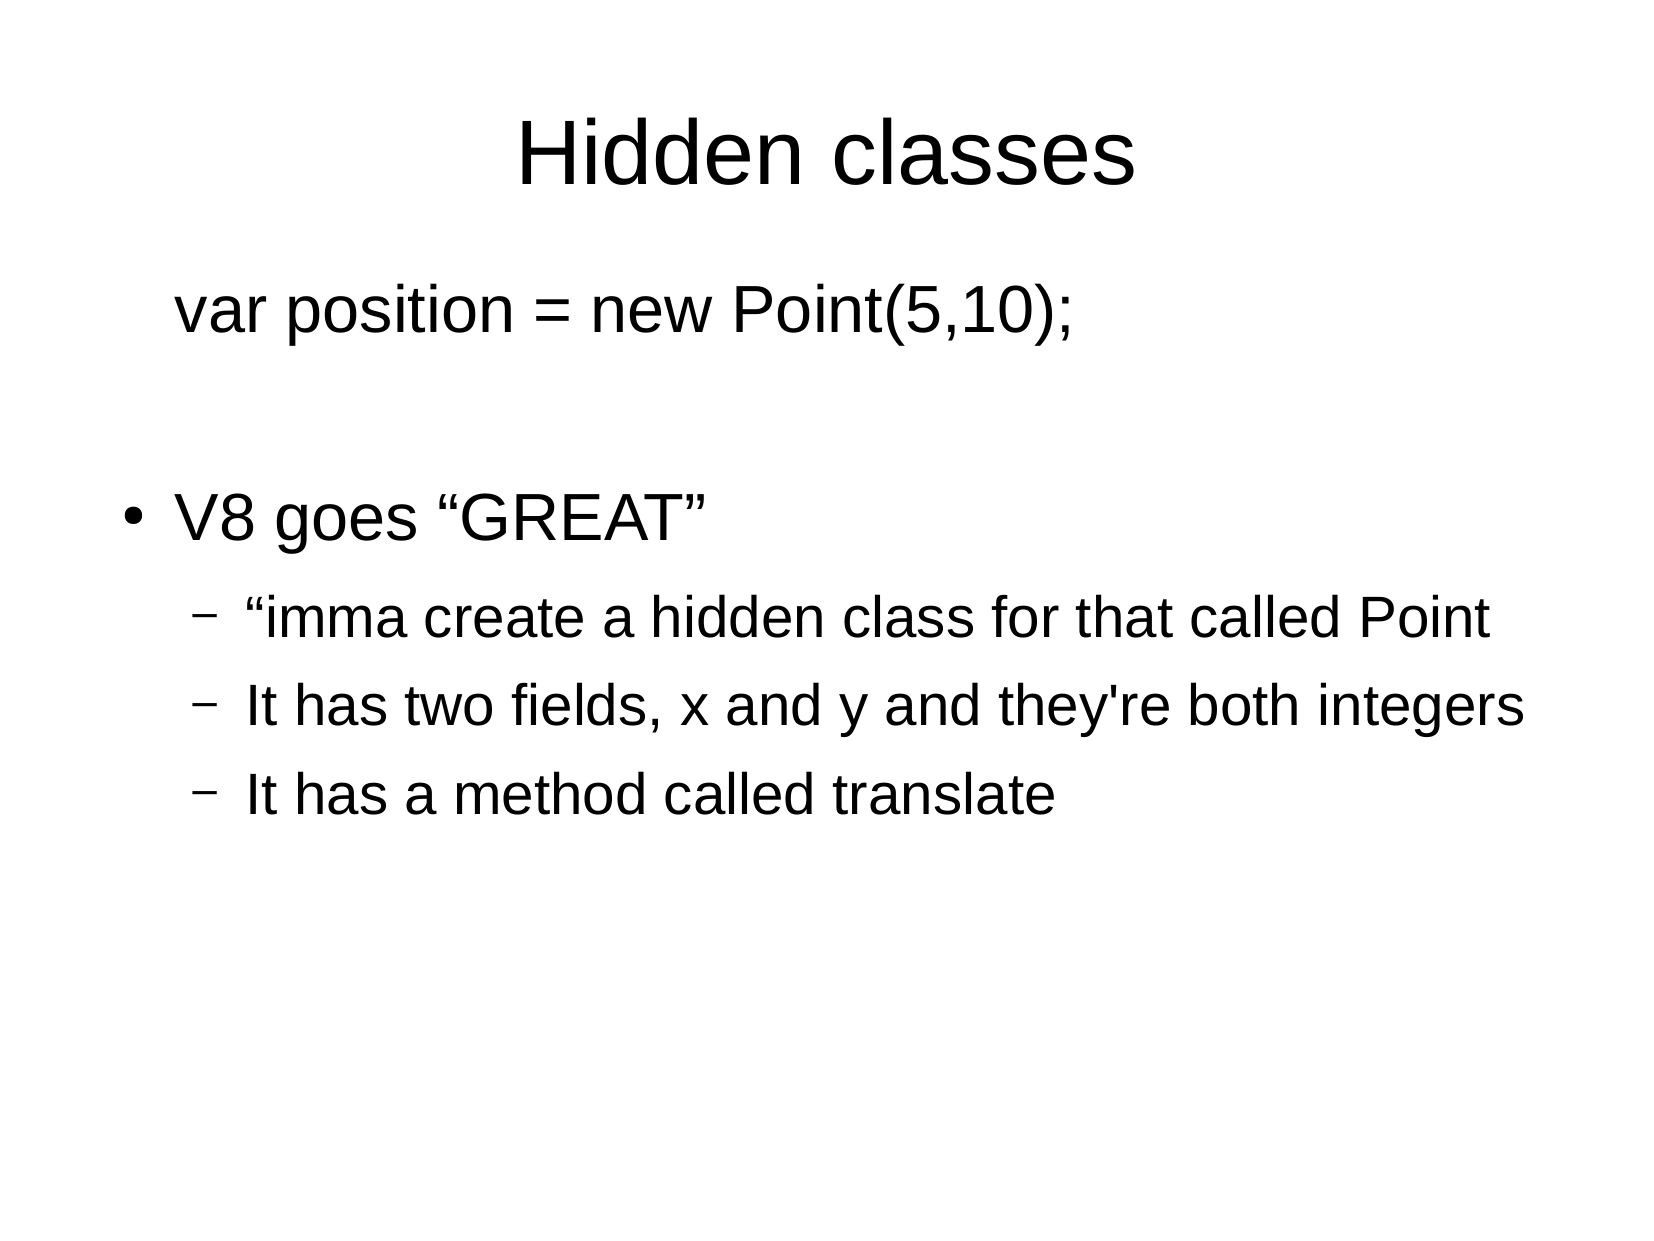

# Hidden classes
var position = new Point(5,10);
V8 goes “GREAT”
“imma create a hidden class for that called Point
It has two fields, x and y and they're both integers
It has a method called translate